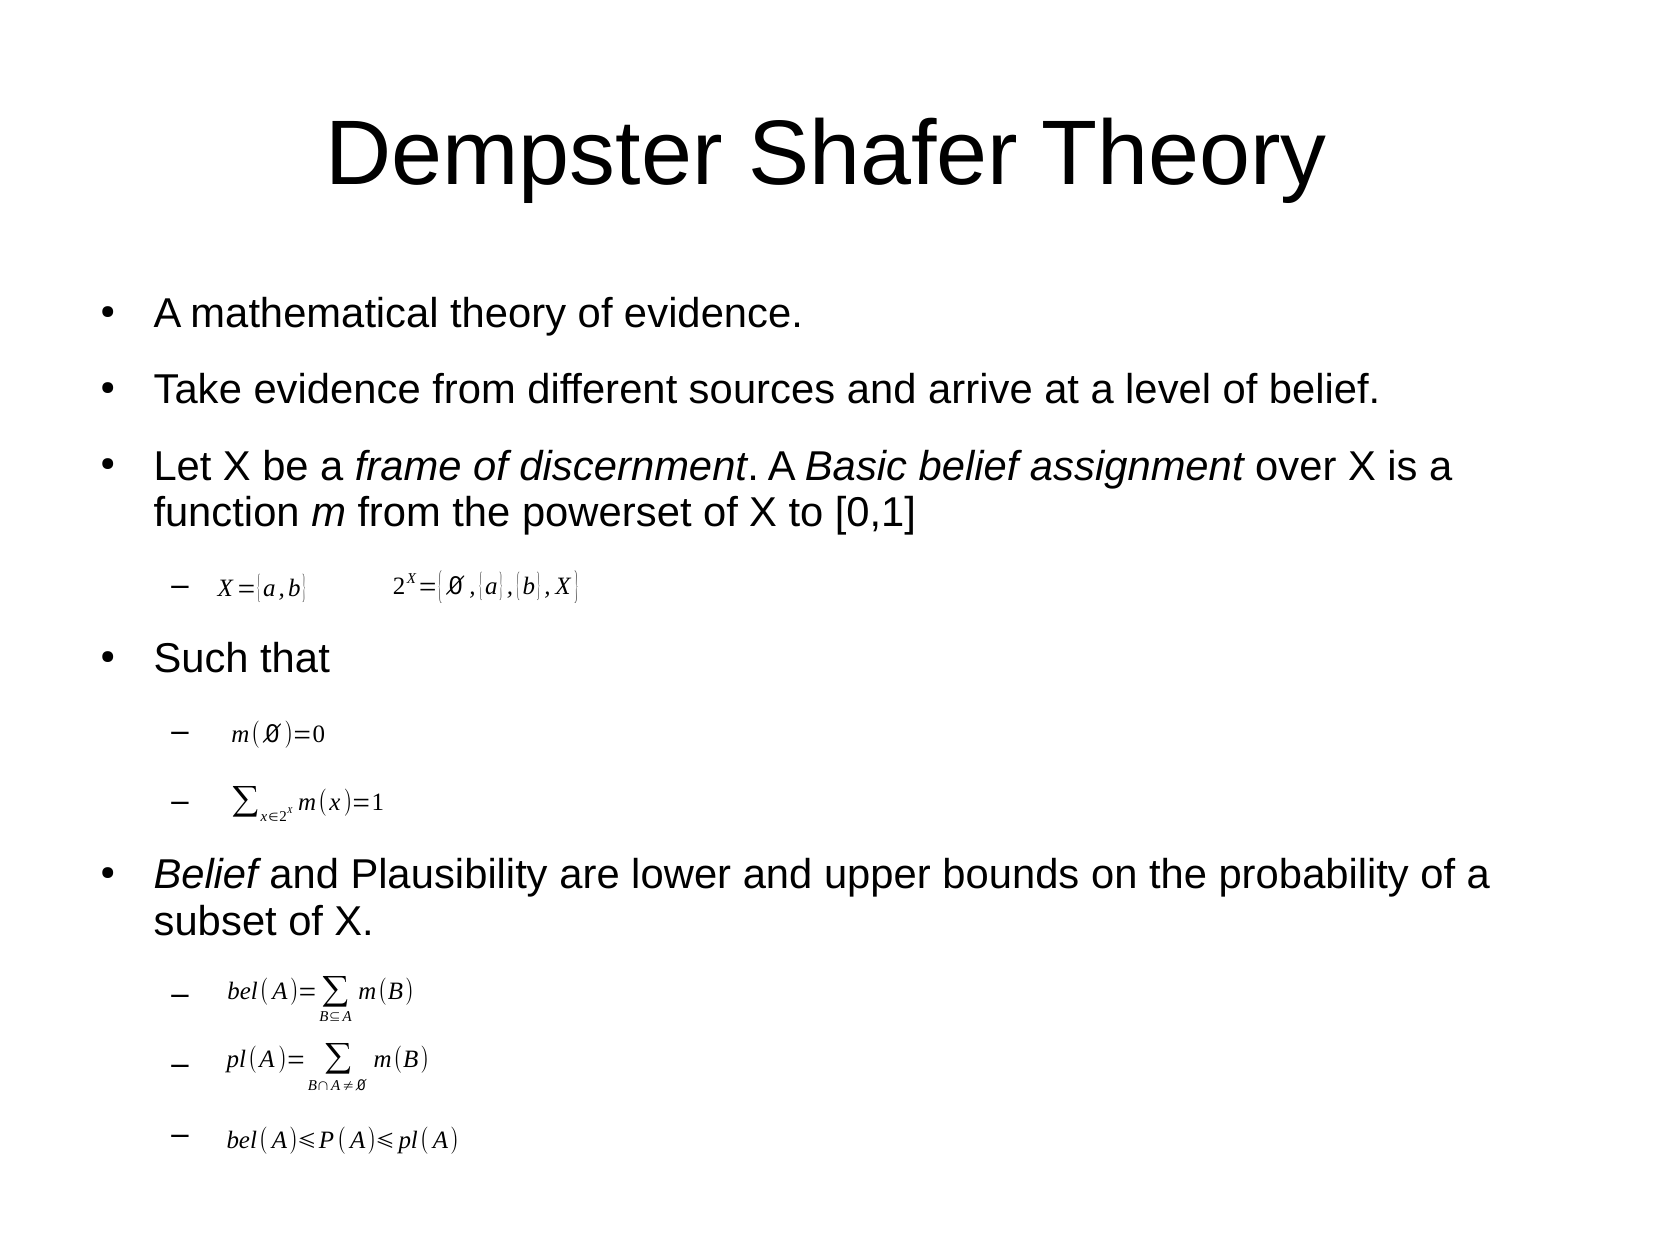

# Dempster Shafer Theory
A mathematical theory of evidence.
Take evidence from different sources and arrive at a level of belief.
Let X be a frame of discernment. A Basic belief assignment over X is a function m from the powerset of X to [0,1]
Such that
Belief and Plausibility are lower and upper bounds on the probability of a subset of X.